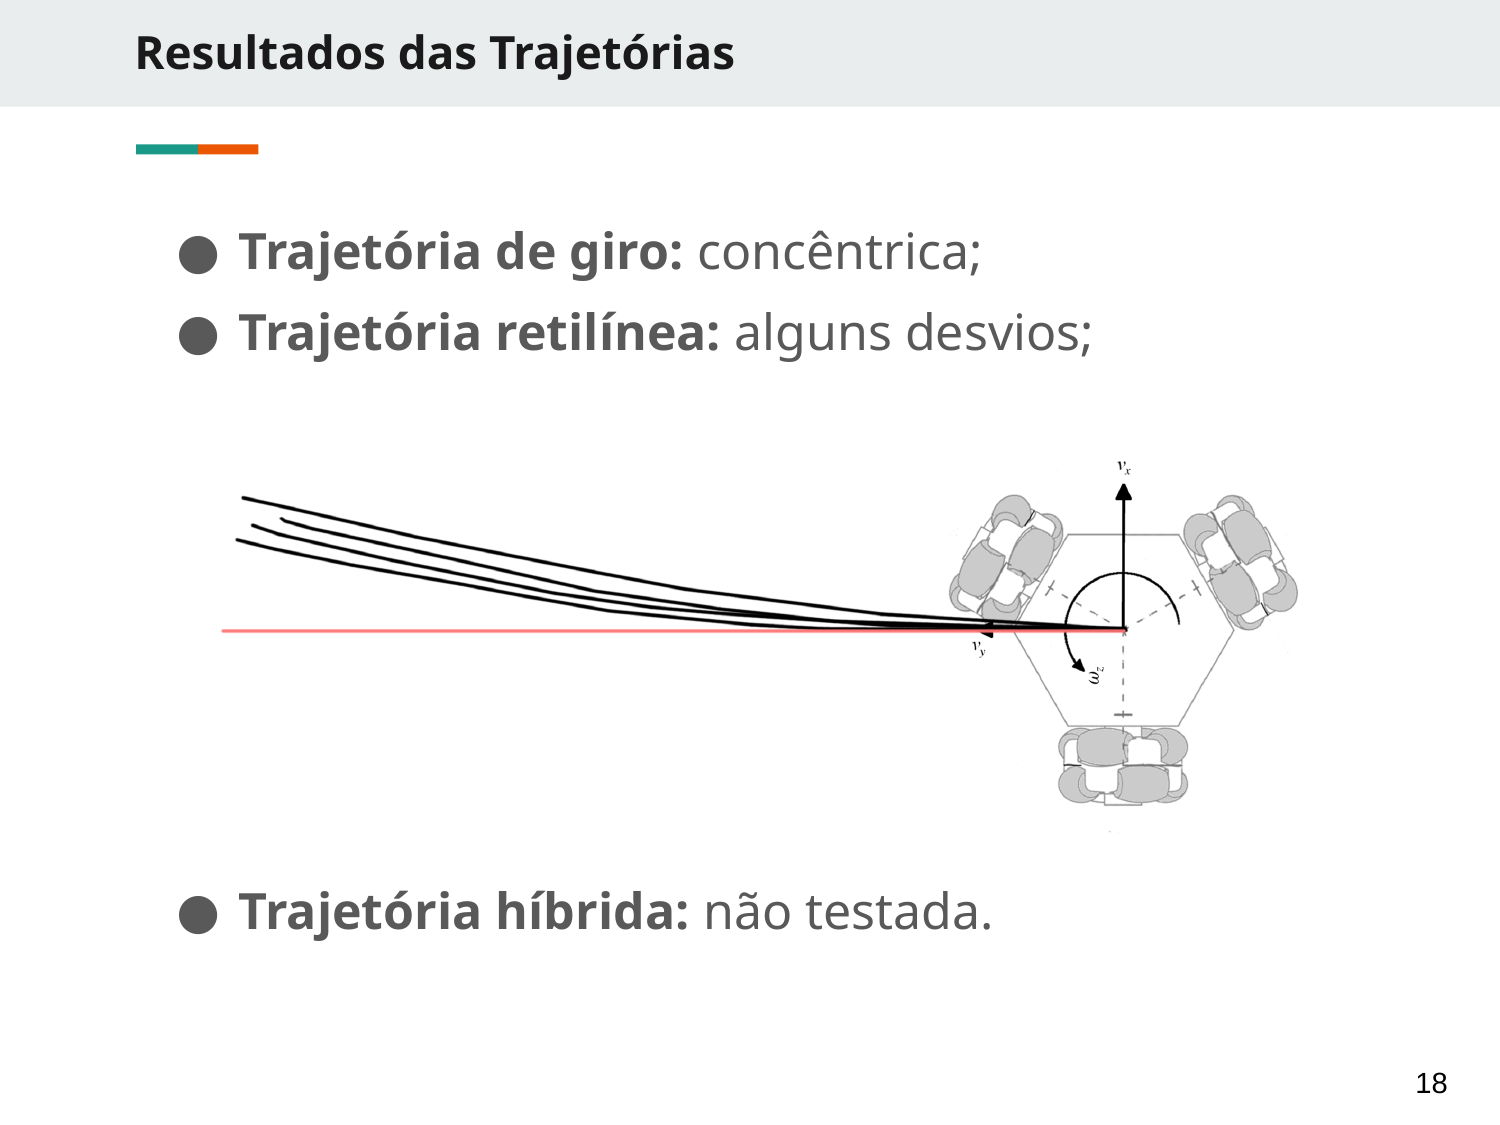

# Resultados das Trajetórias
Trajetória de giro: concêntrica;
Trajetória retilínea: alguns desvios;
Trajetória híbrida: não testada.